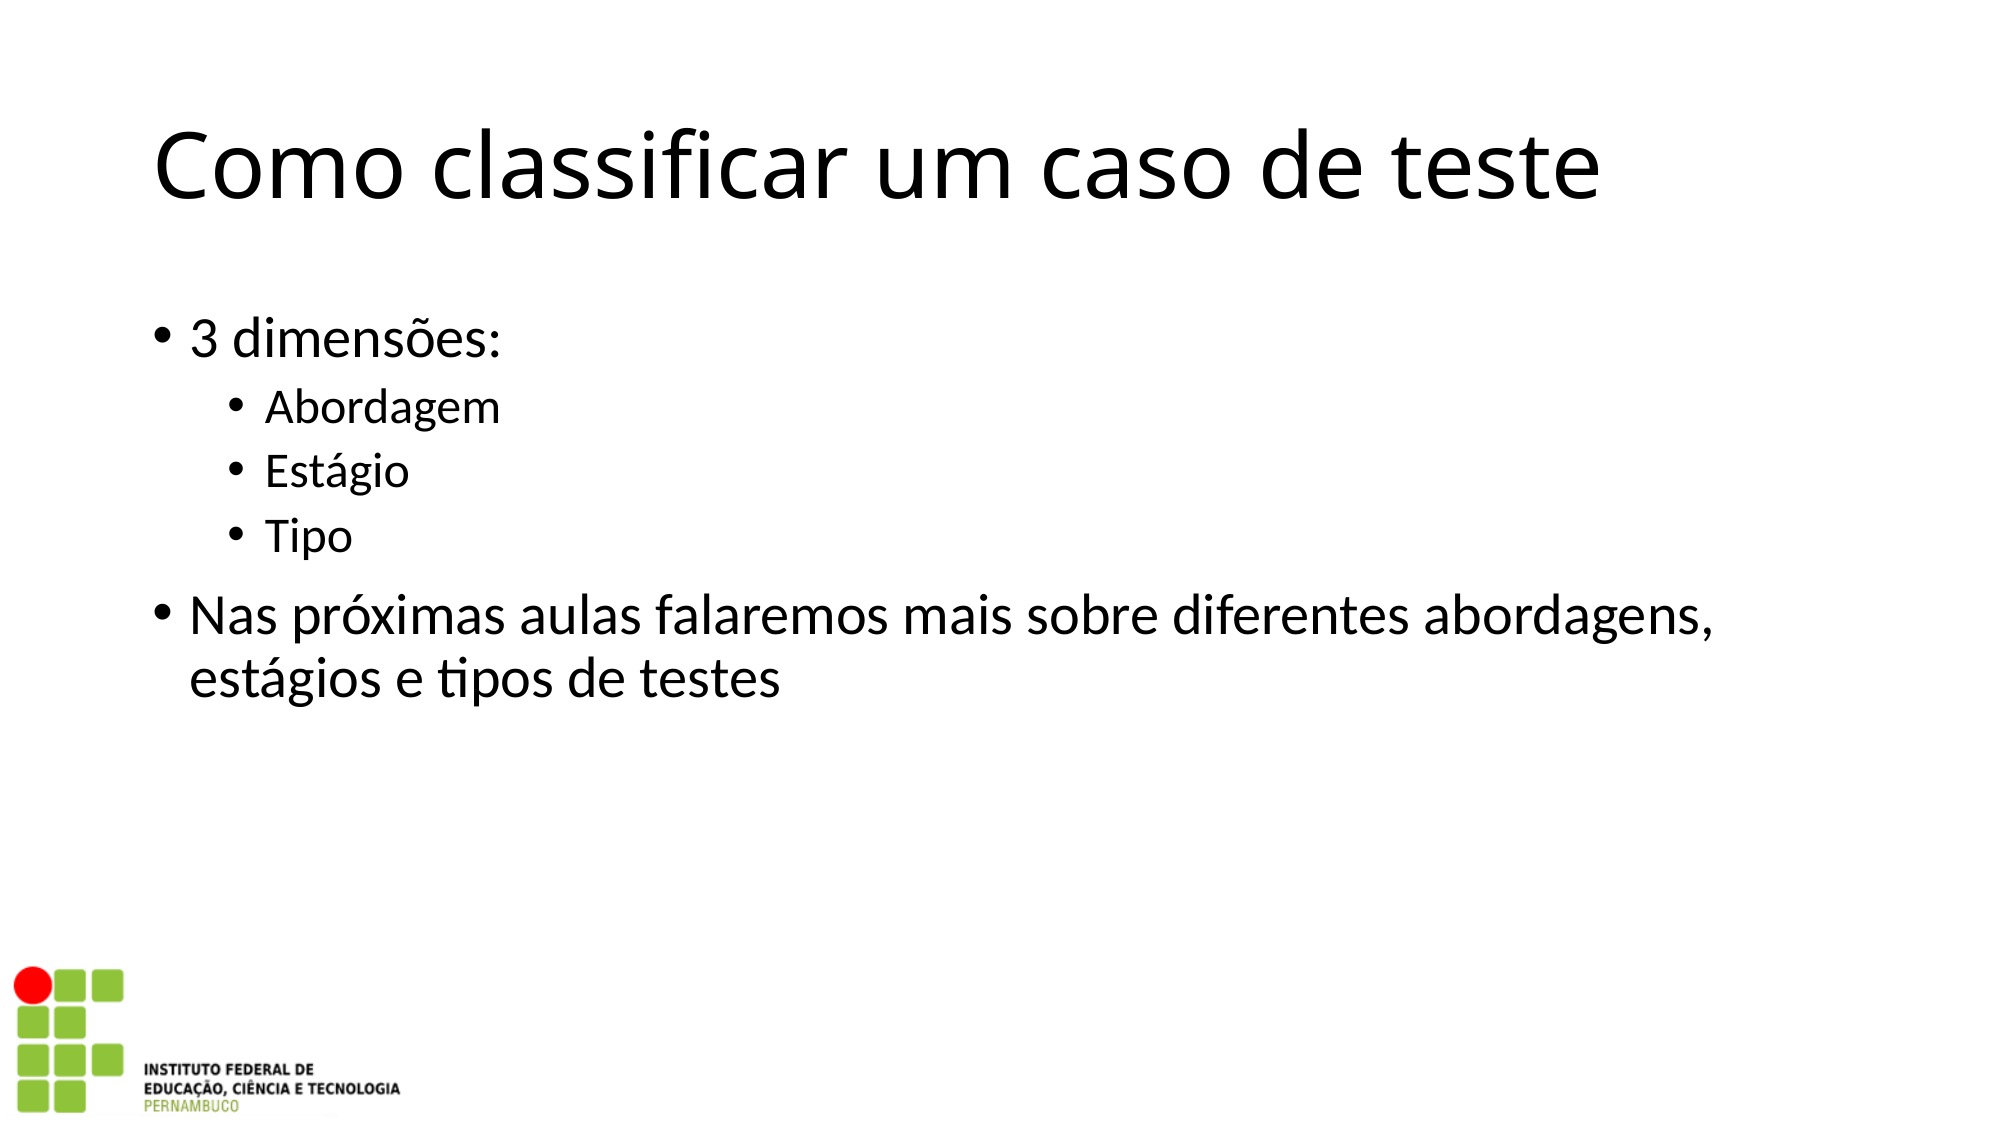

# Como classificar um caso de teste
3 dimensões:
Abordagem
Estágio
Tipo
Nas próximas aulas falaremos mais sobre diferentes abordagens, estágios e tipos de testes